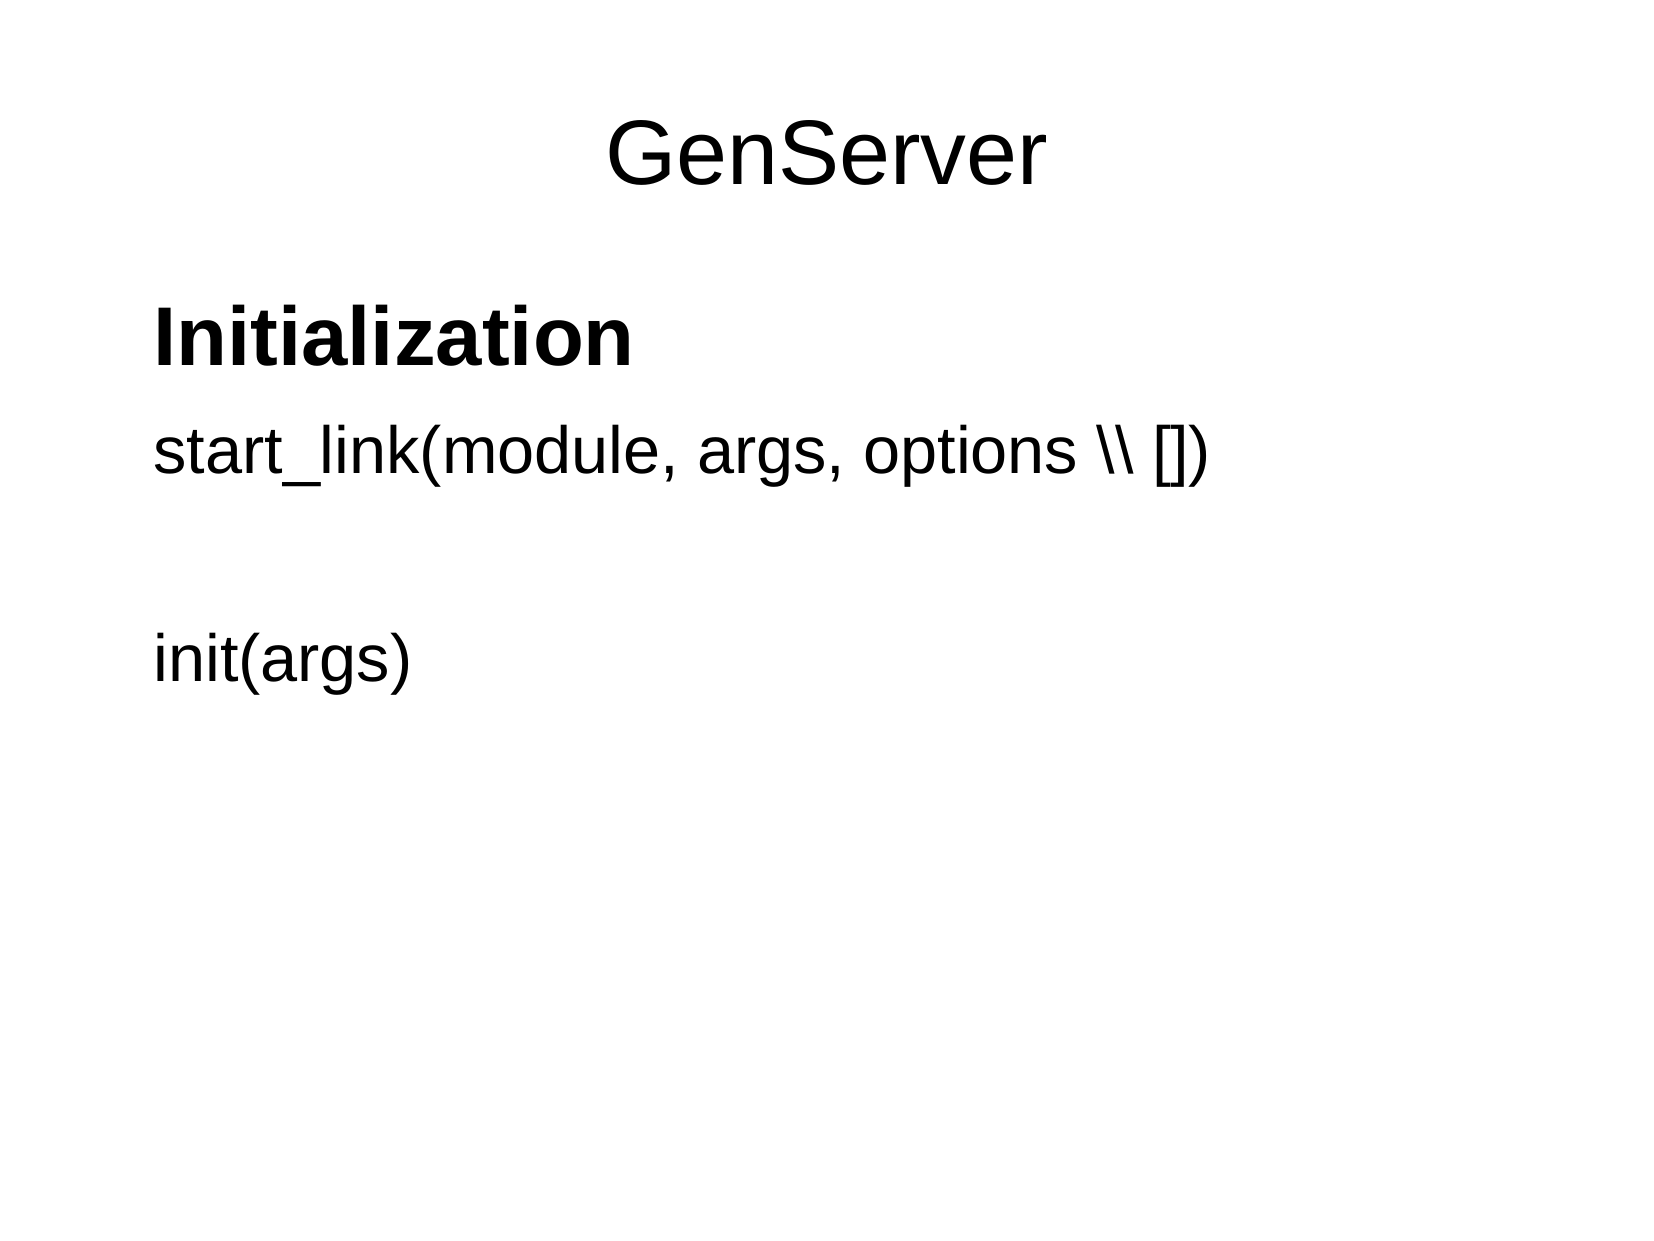

# GenServer
Initialization
start_link(module, args, options \\ [])
init(args)